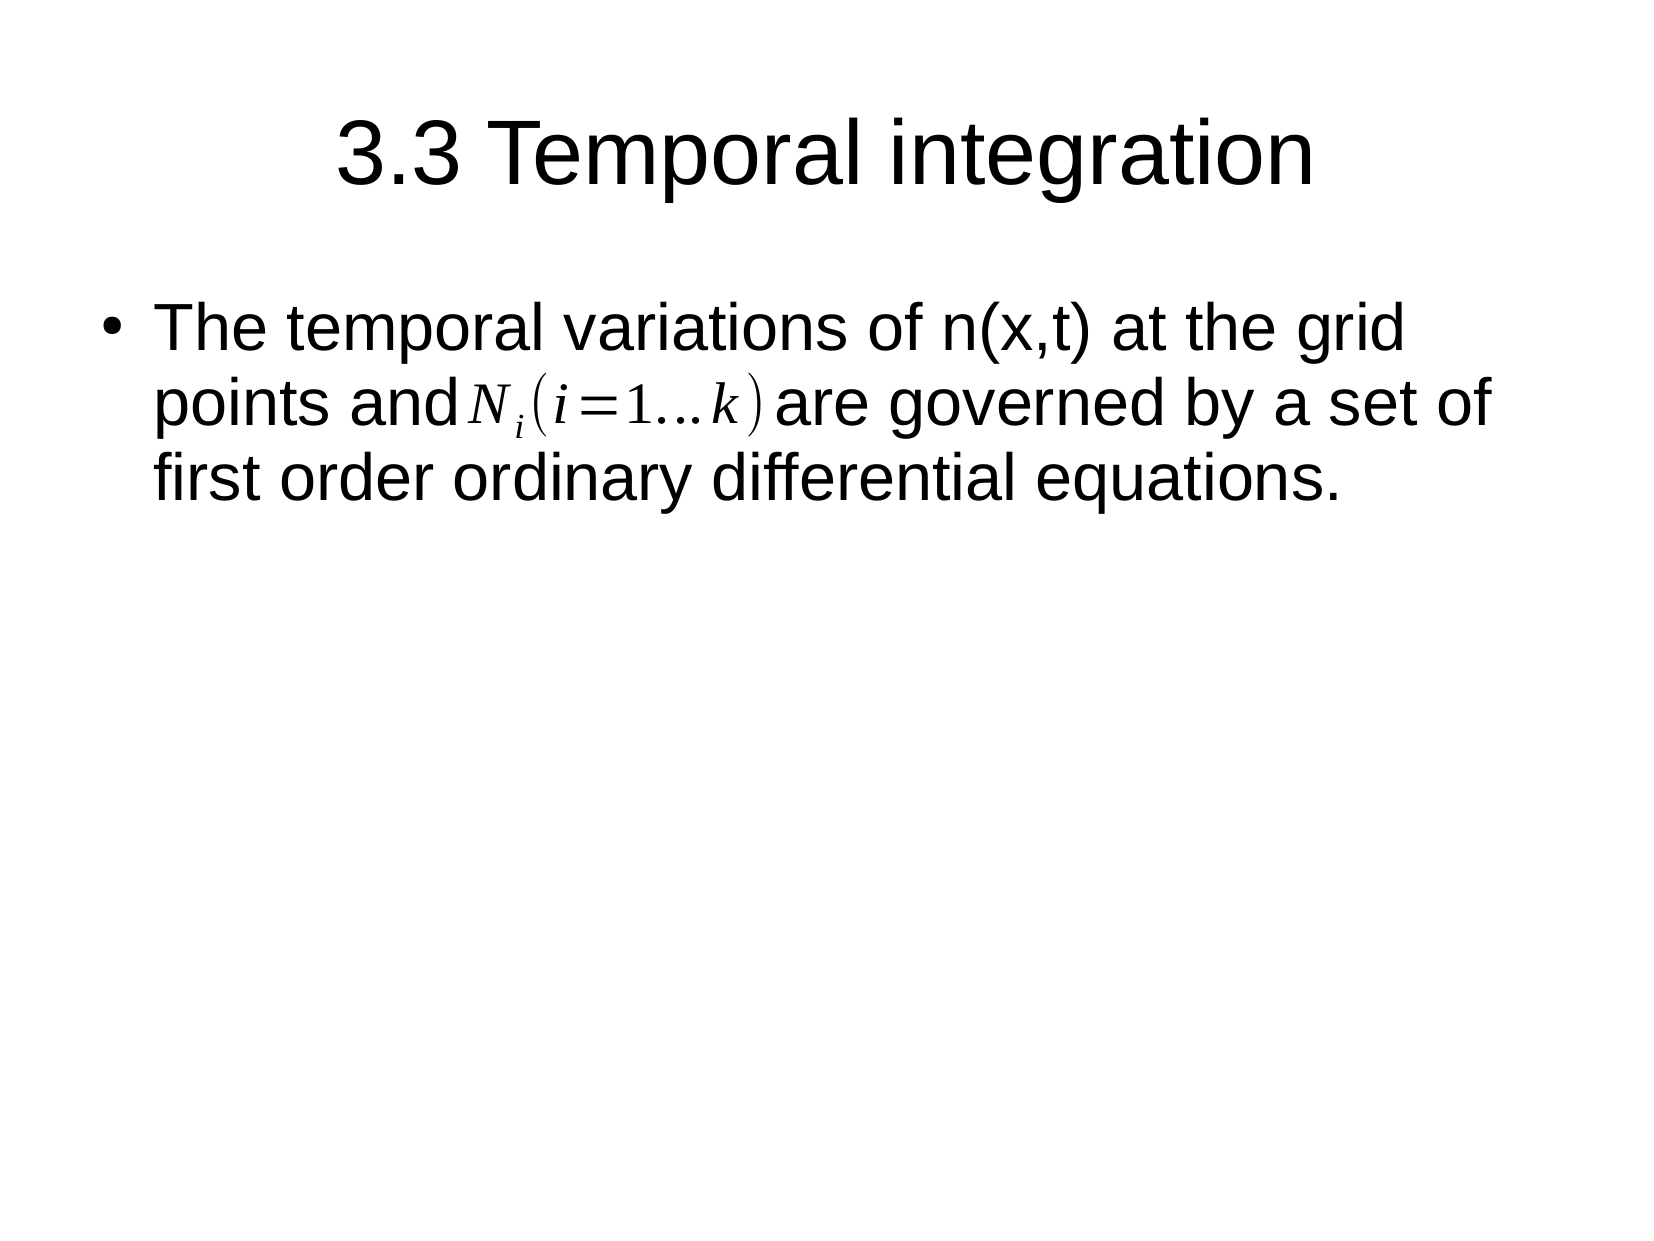

# 3.3 Temporal integration
The temporal variations of n(x,t) at the grid points and are governed by a set of first order ordinary differential equations.